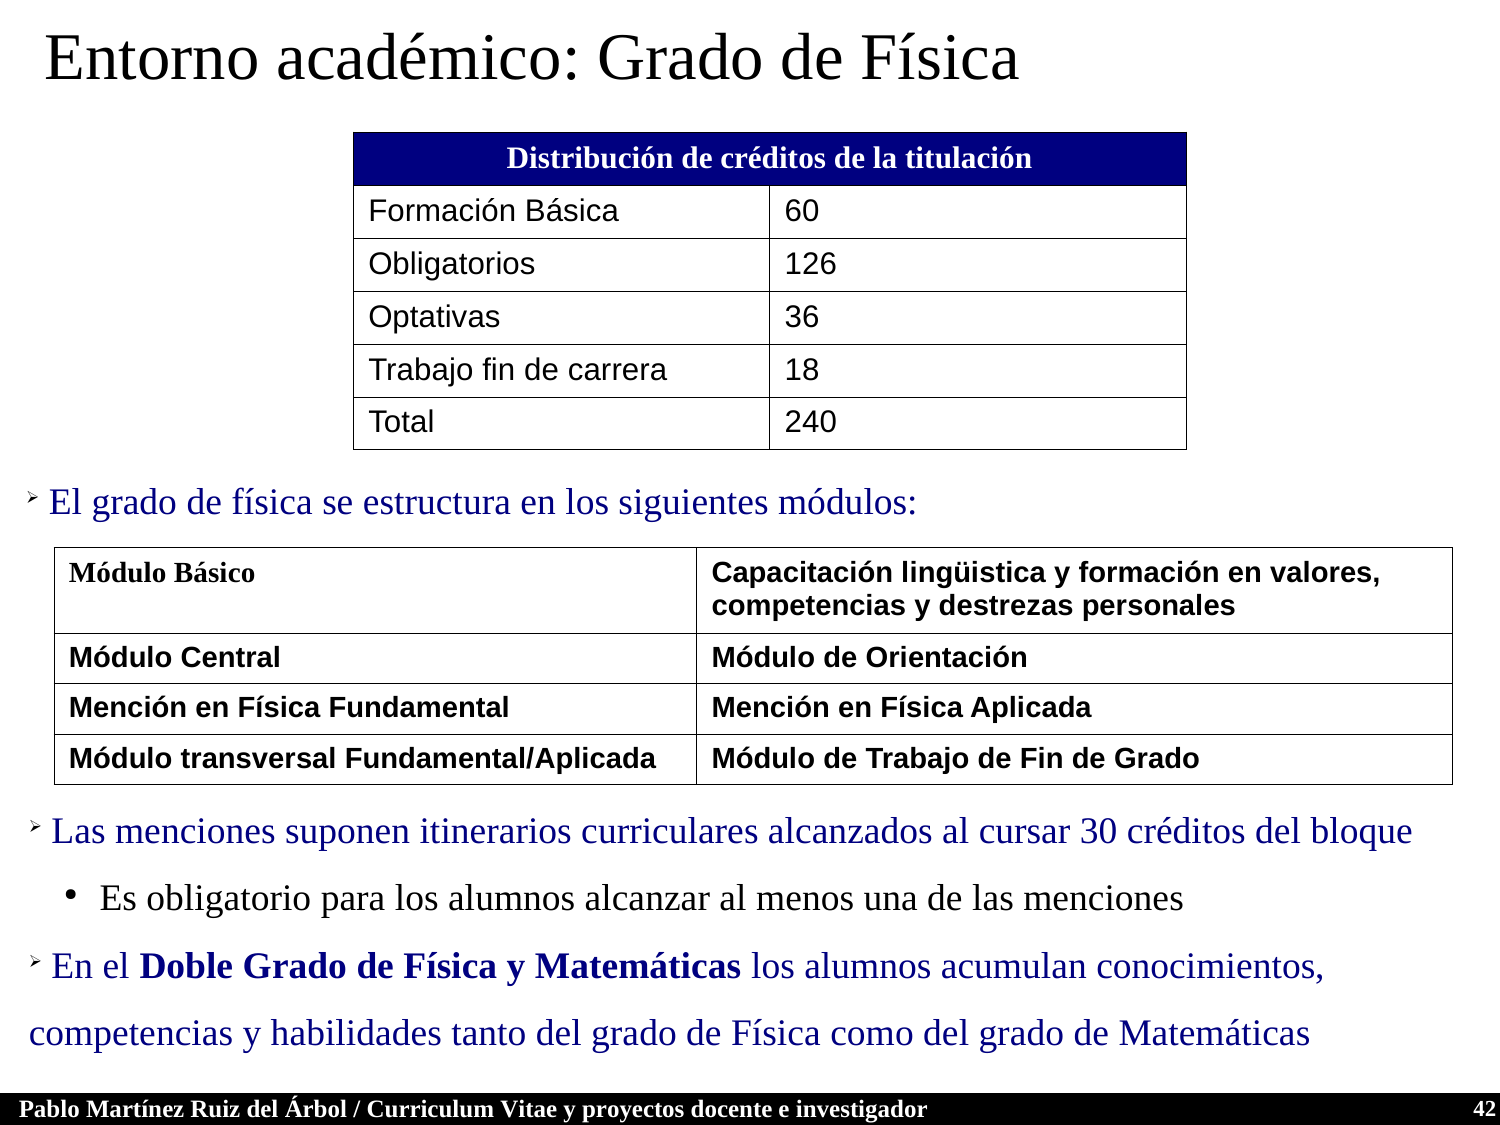

Entorno académico: Grado de Física
| Distribución de créditos de la titulación | |
| --- | --- |
| Formación Básica | 60 |
| Obligatorios | 126 |
| Optativas | 36 |
| Trabajo fin de carrera | 18 |
| Total | 240 |
 El grado de física se estructura en los siguientes módulos:
| Módulo Básico | Capacitación lingüistica y formación en valores, competencias y destrezas personales |
| --- | --- |
| Módulo Central | Módulo de Orientación |
| Mención en Física Fundamental | Mención en Física Aplicada |
| Módulo transversal Fundamental/Aplicada | Módulo de Trabajo de Fin de Grado |
 Las menciones suponen itinerarios curriculares alcanzados al cursar 30 créditos del bloque
Es obligatorio para los alumnos alcanzar al menos una de las menciones
 En el Doble Grado de Física y Matemáticas los alumnos acumulan conocimientos, competencias y habilidades tanto del grado de Física como del grado de Matemáticas
42